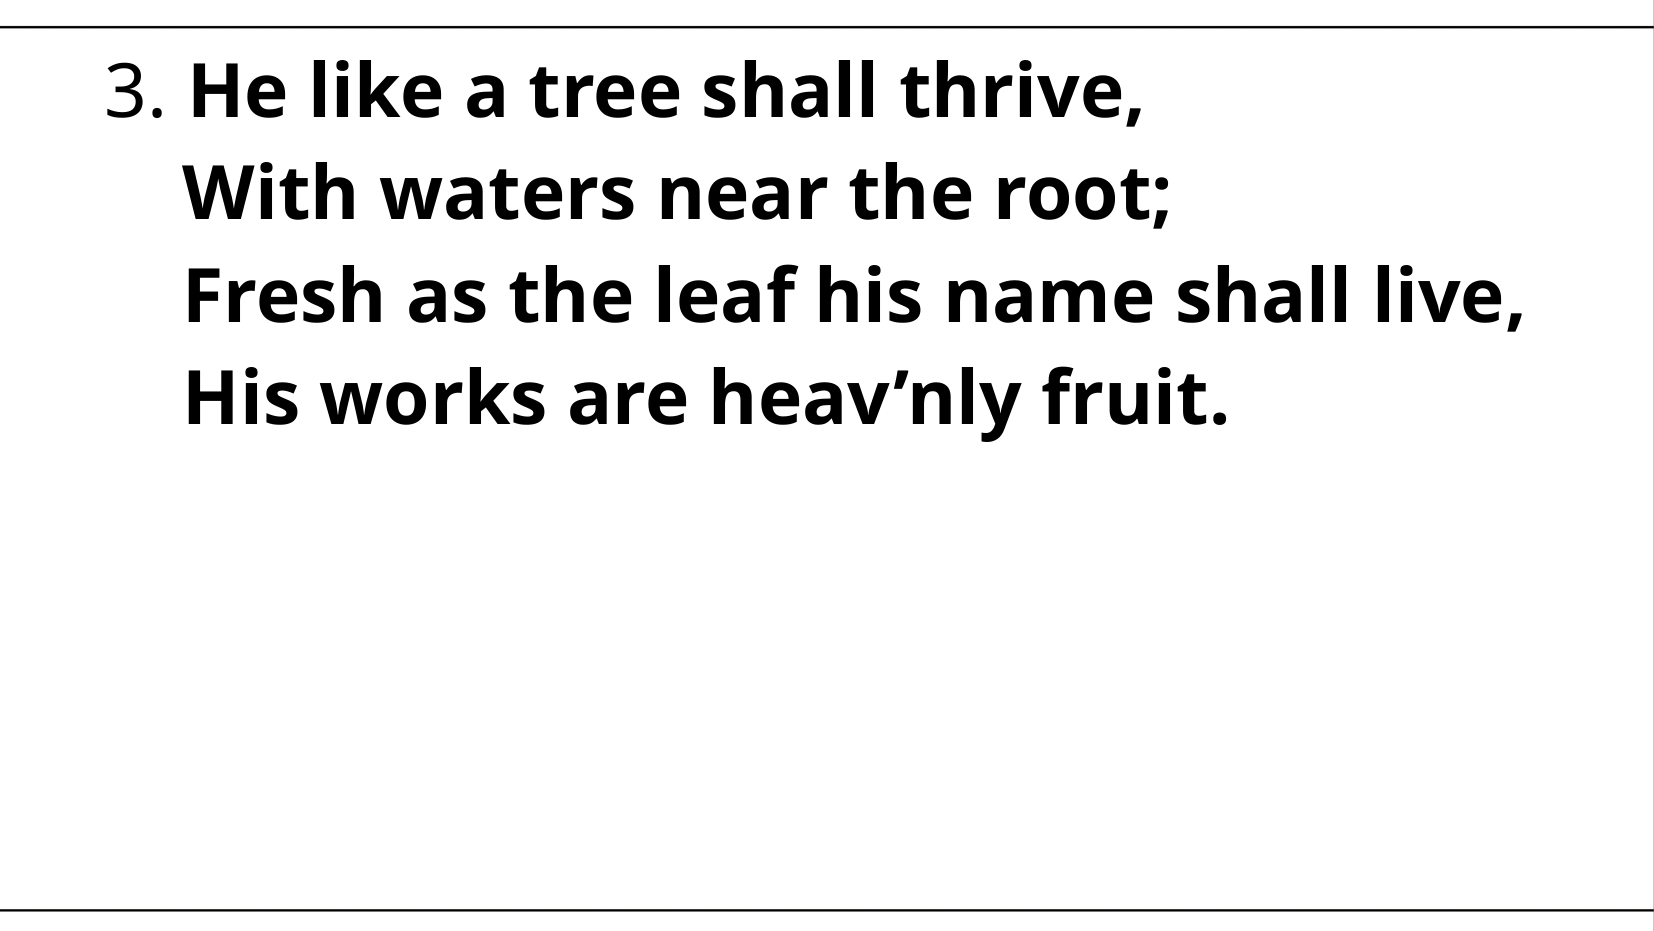

3. He like a tree shall thrive,
 With waters near the root;
 Fresh as the leaf his name shall live,
 His works are heav’nly fruit.